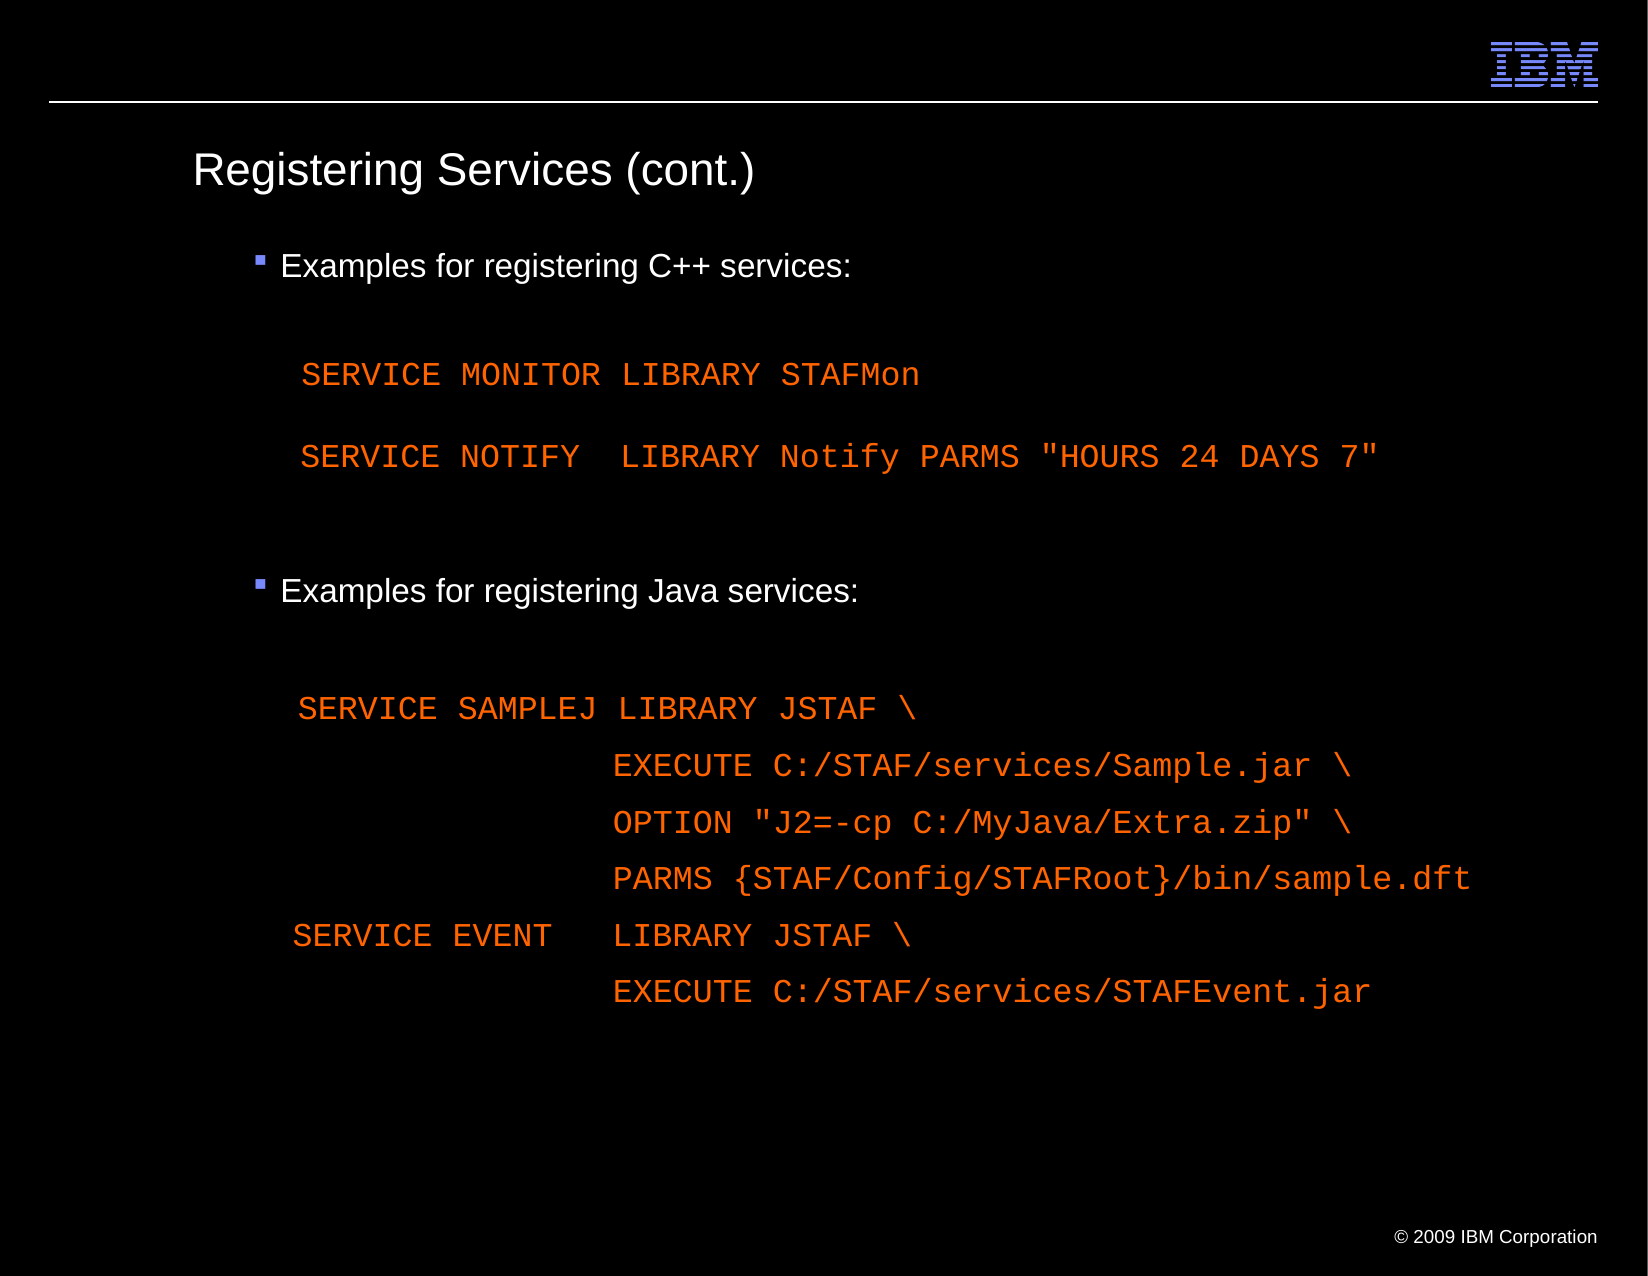

# Registering Services (cont.)
Examples for registering C++ services:
 SERVICE MONITOR LIBRARY STAFMon
 SERVICE NOTIFY LIBRARY Notify PARMS "HOURS 24 DAYS 7"
Examples for registering Java services:
 SERVICE SAMPLEJ LIBRARY JSTAF \
 EXECUTE C:/STAF/services/Sample.jar \
 OPTION "J2=-cp C:/MyJava/Extra.zip" \
 PARMS {STAF/Config/STAFRoot}/bin/sample.dft
 SERVICE EVENT LIBRARY JSTAF \
 EXECUTE C:/STAF/services/STAFEvent.jar